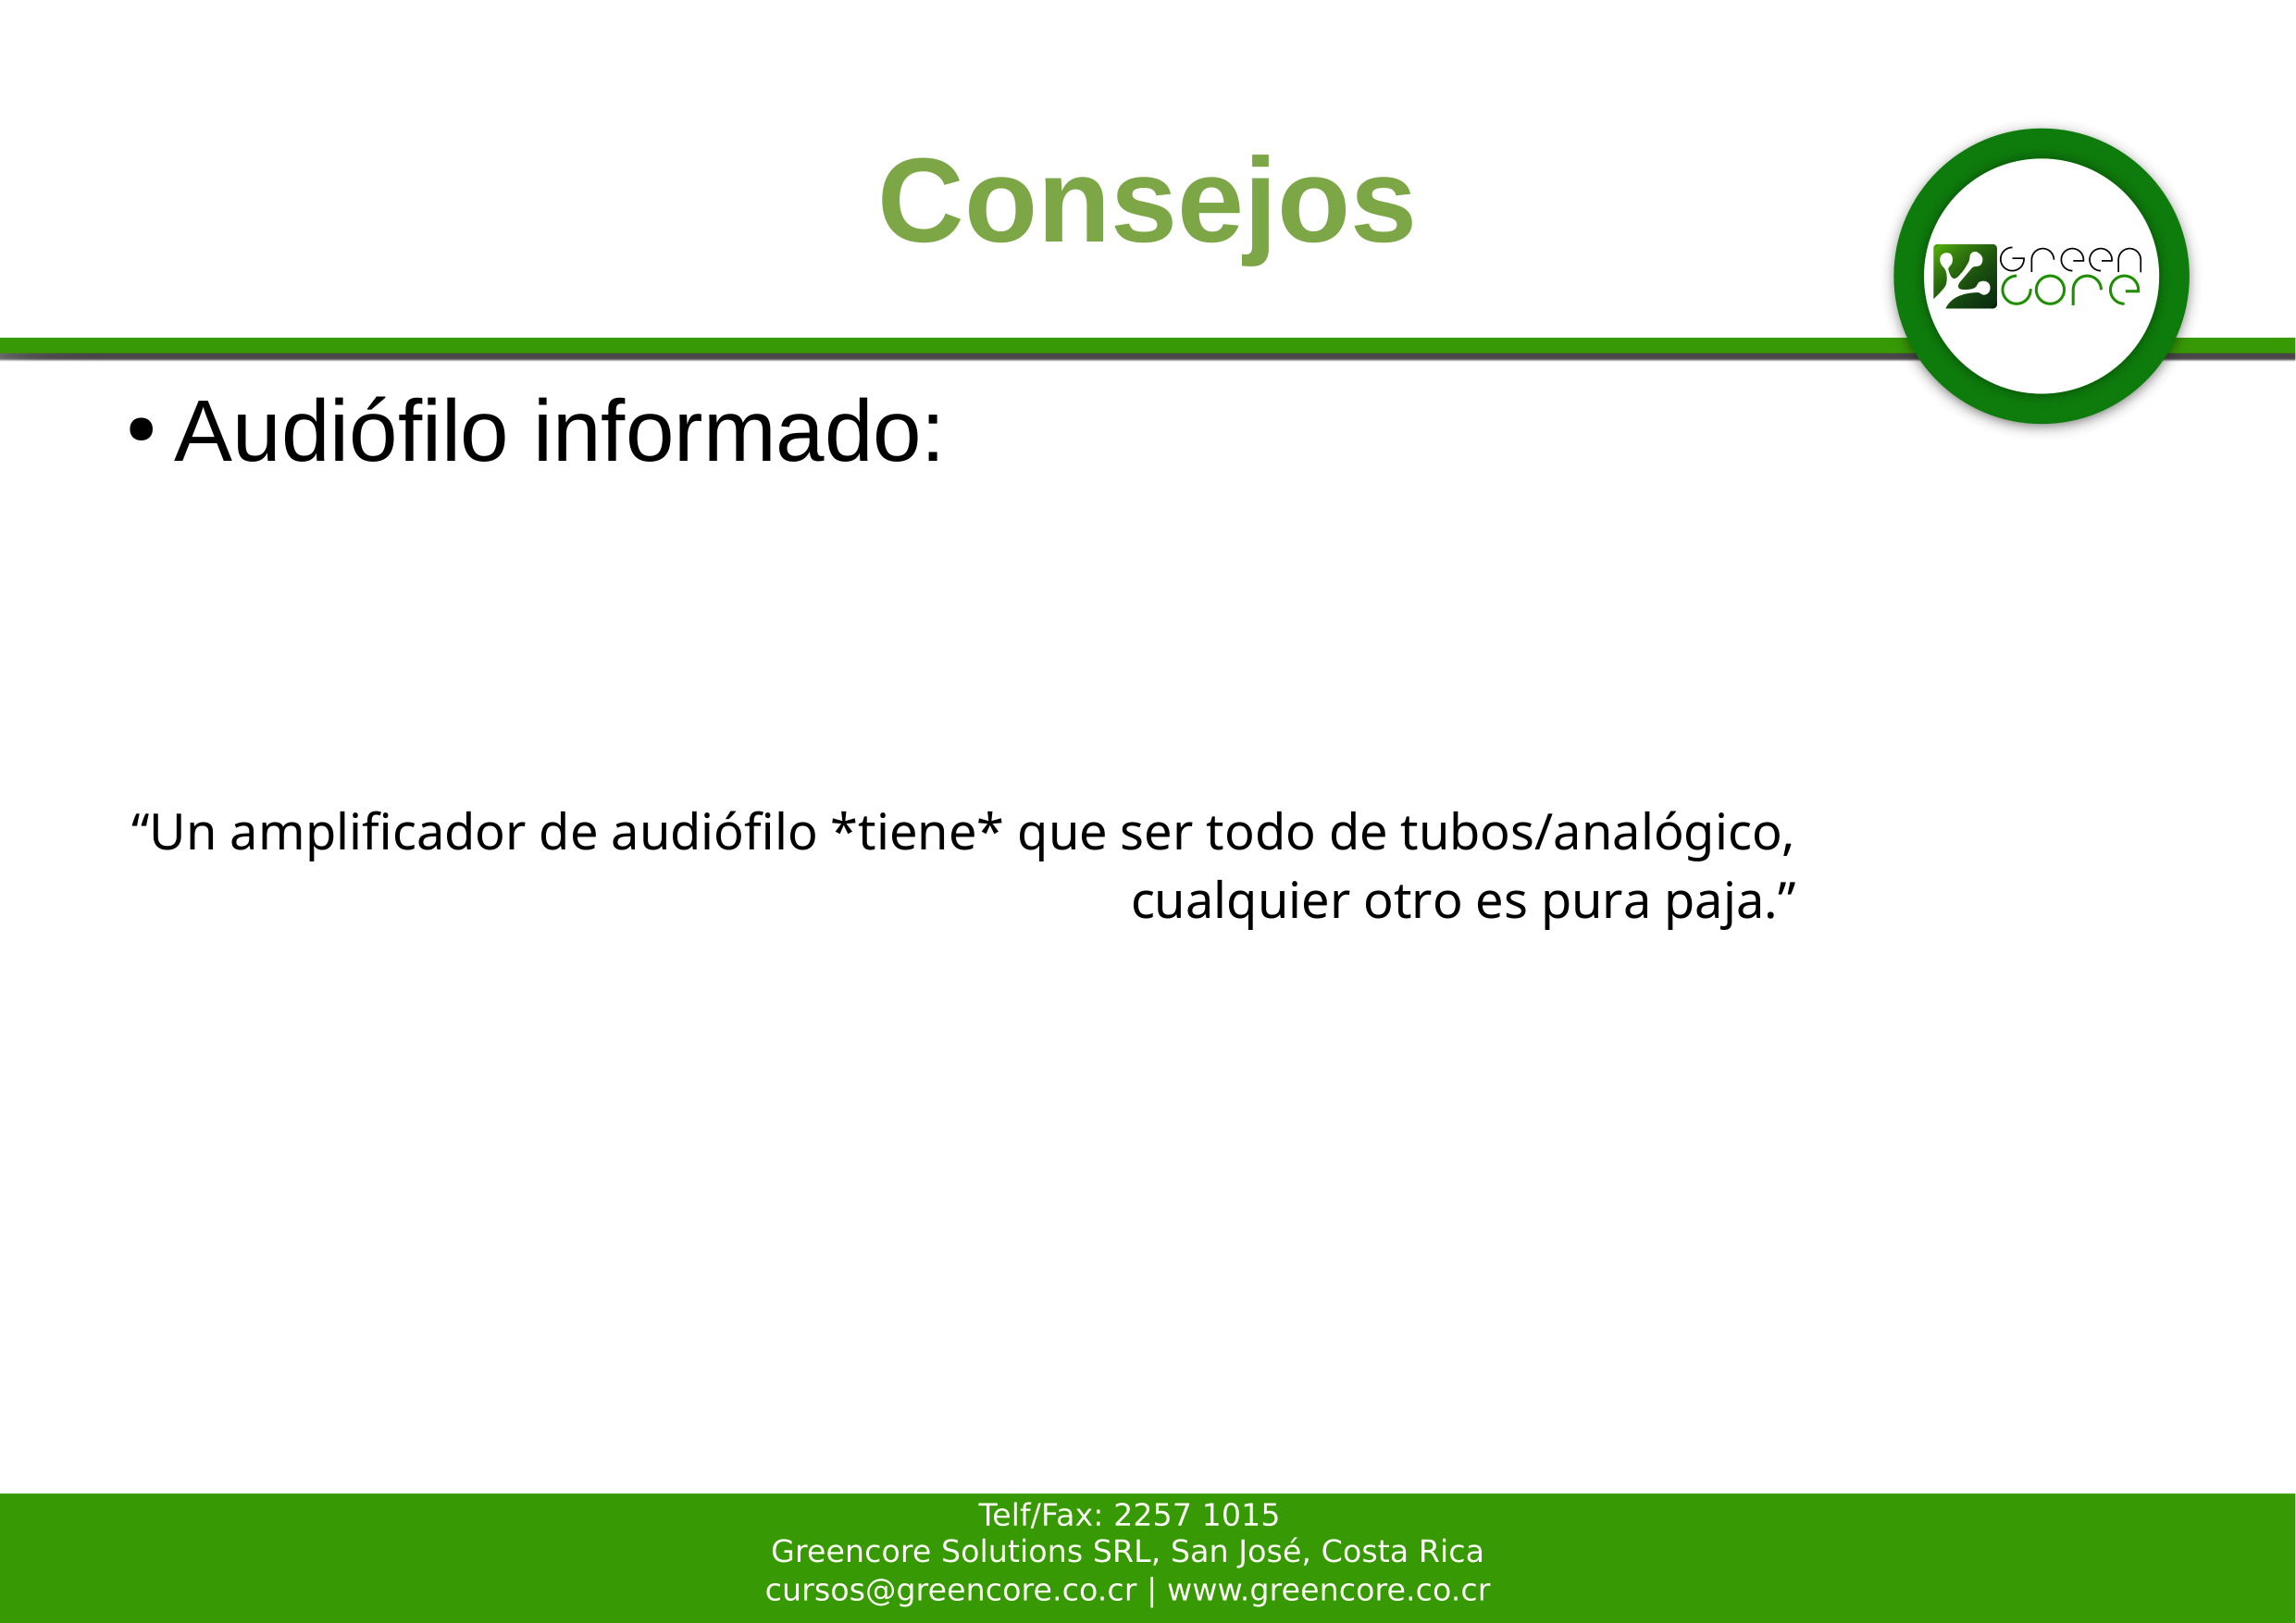

# Consejos
Audiófilo informado:
“Un amplificador de audiófilo *tiene* que ser todo de tubos/analógico,
cualquier otro es pura paja.”